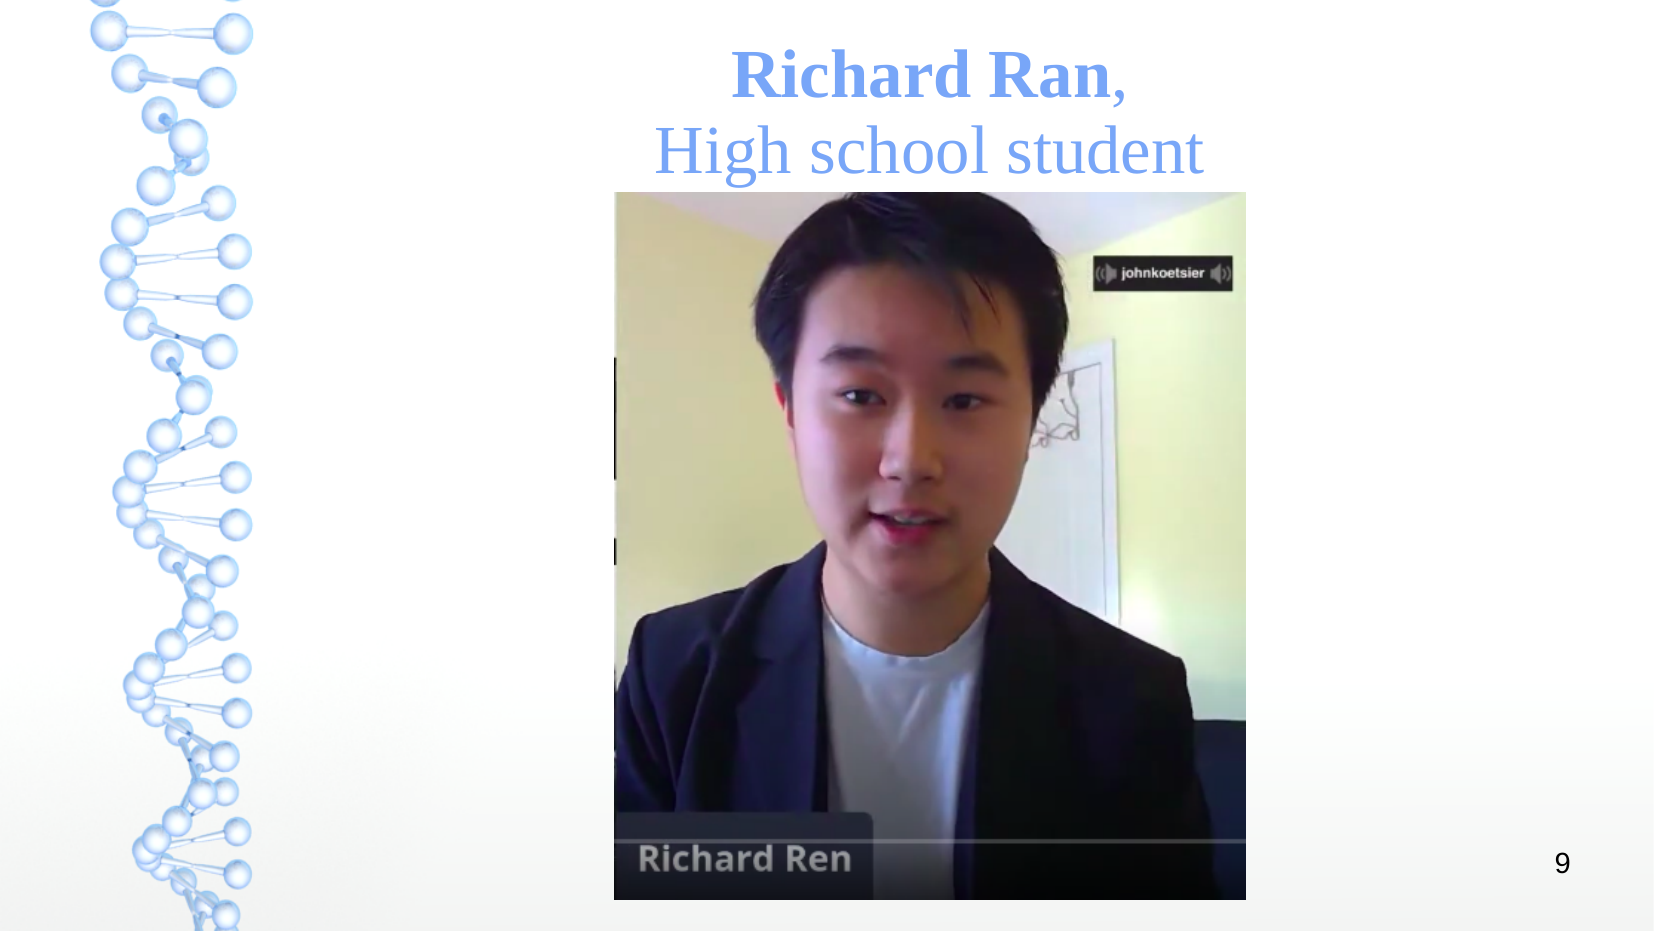

# Richard Ran, High school student
9